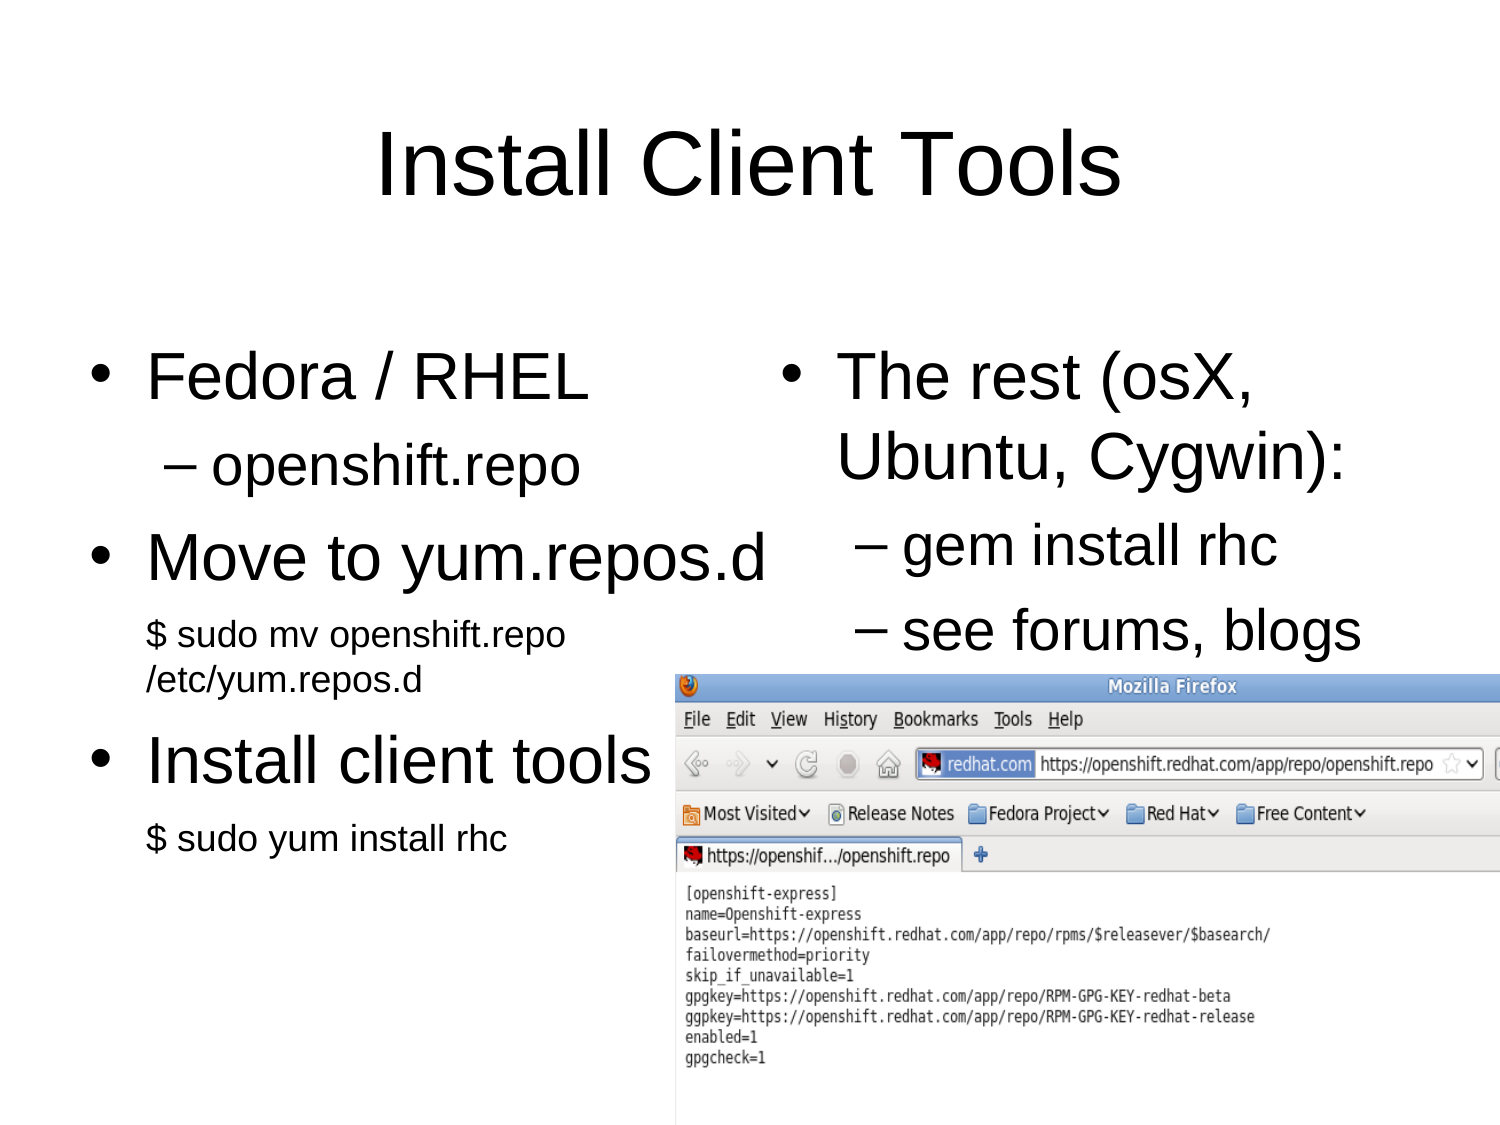

# Install Client Tools
Fedora / RHEL
openshift.repo
Move to yum.repos.d
$ sudo mv openshift.repo /etc/yum.repos.d
Install client tools
$ sudo yum install rhc
The rest (osX, Ubuntu, Cygwin):
gem install rhc
see forums, blogs